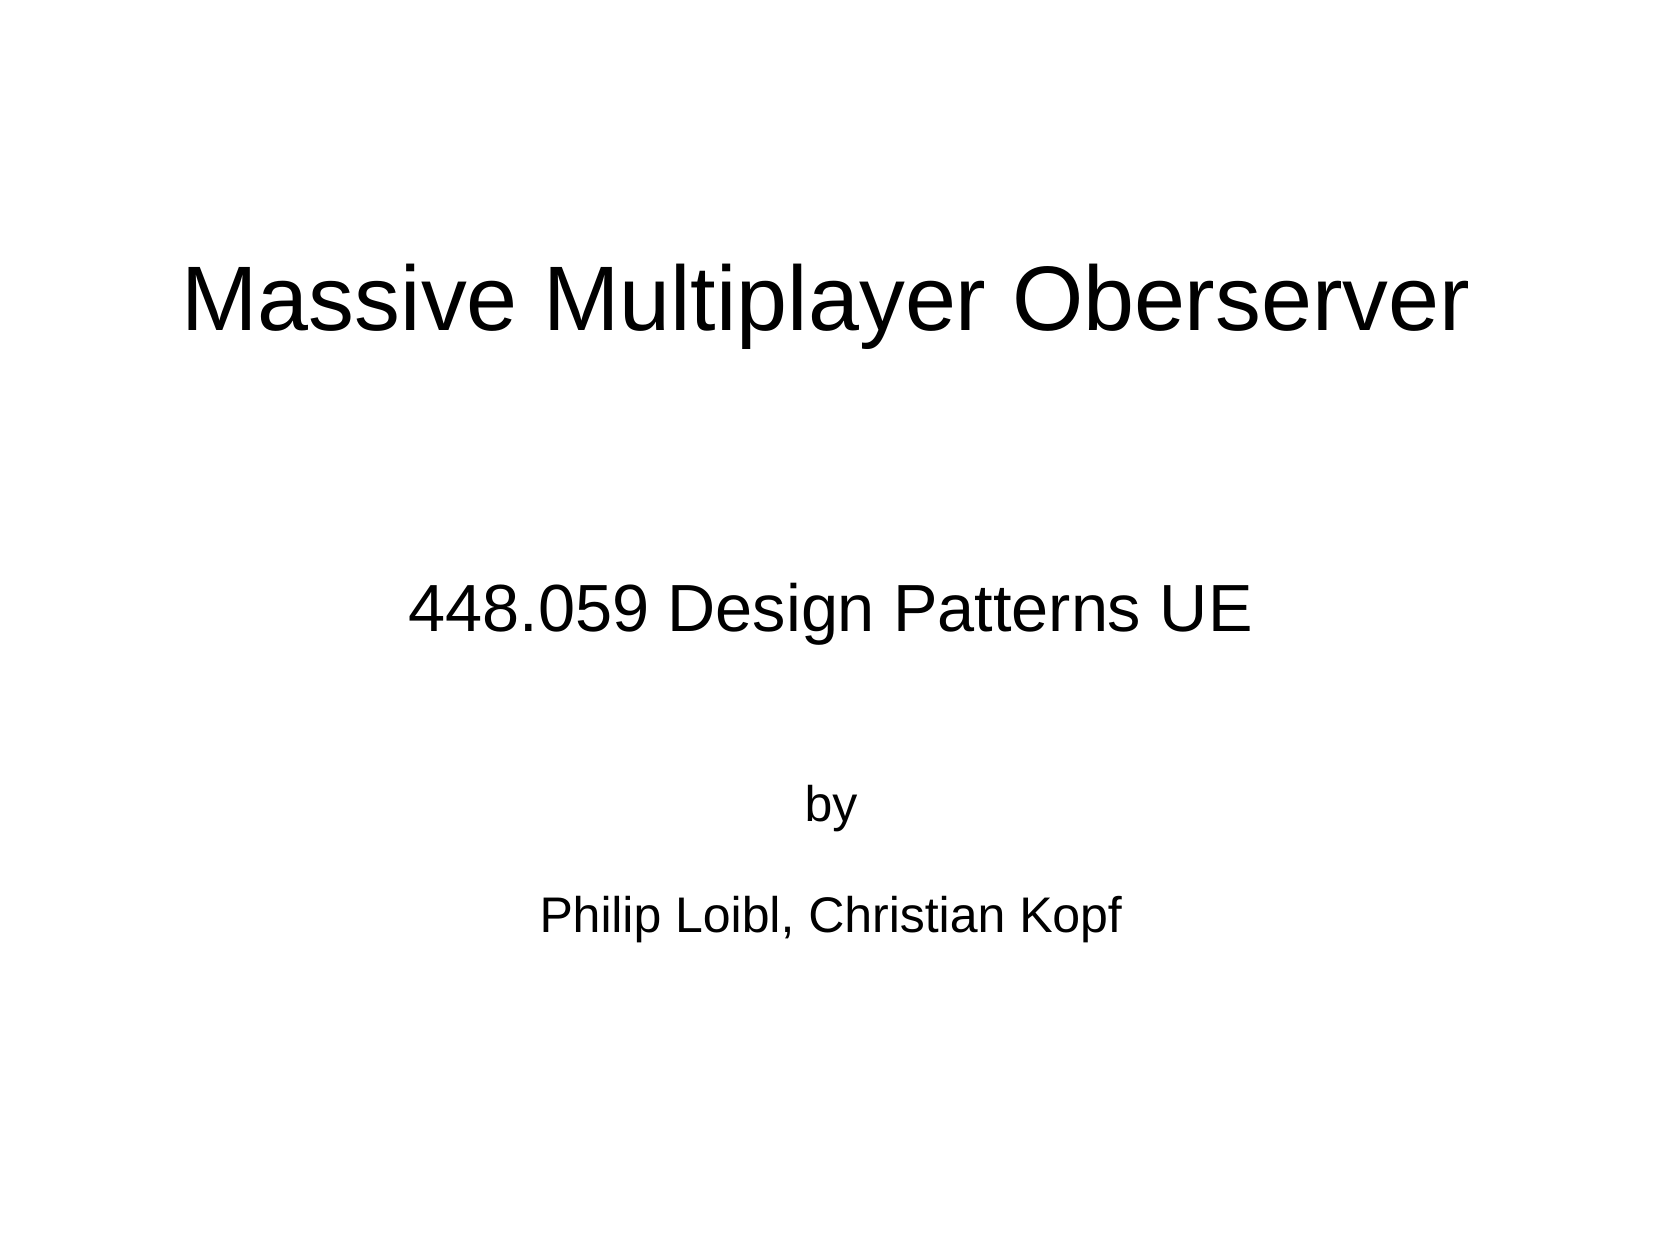

# Massive Multiplayer Oberserver
448.059 Design Patterns UE
by
Philip Loibl, Christian Kopf